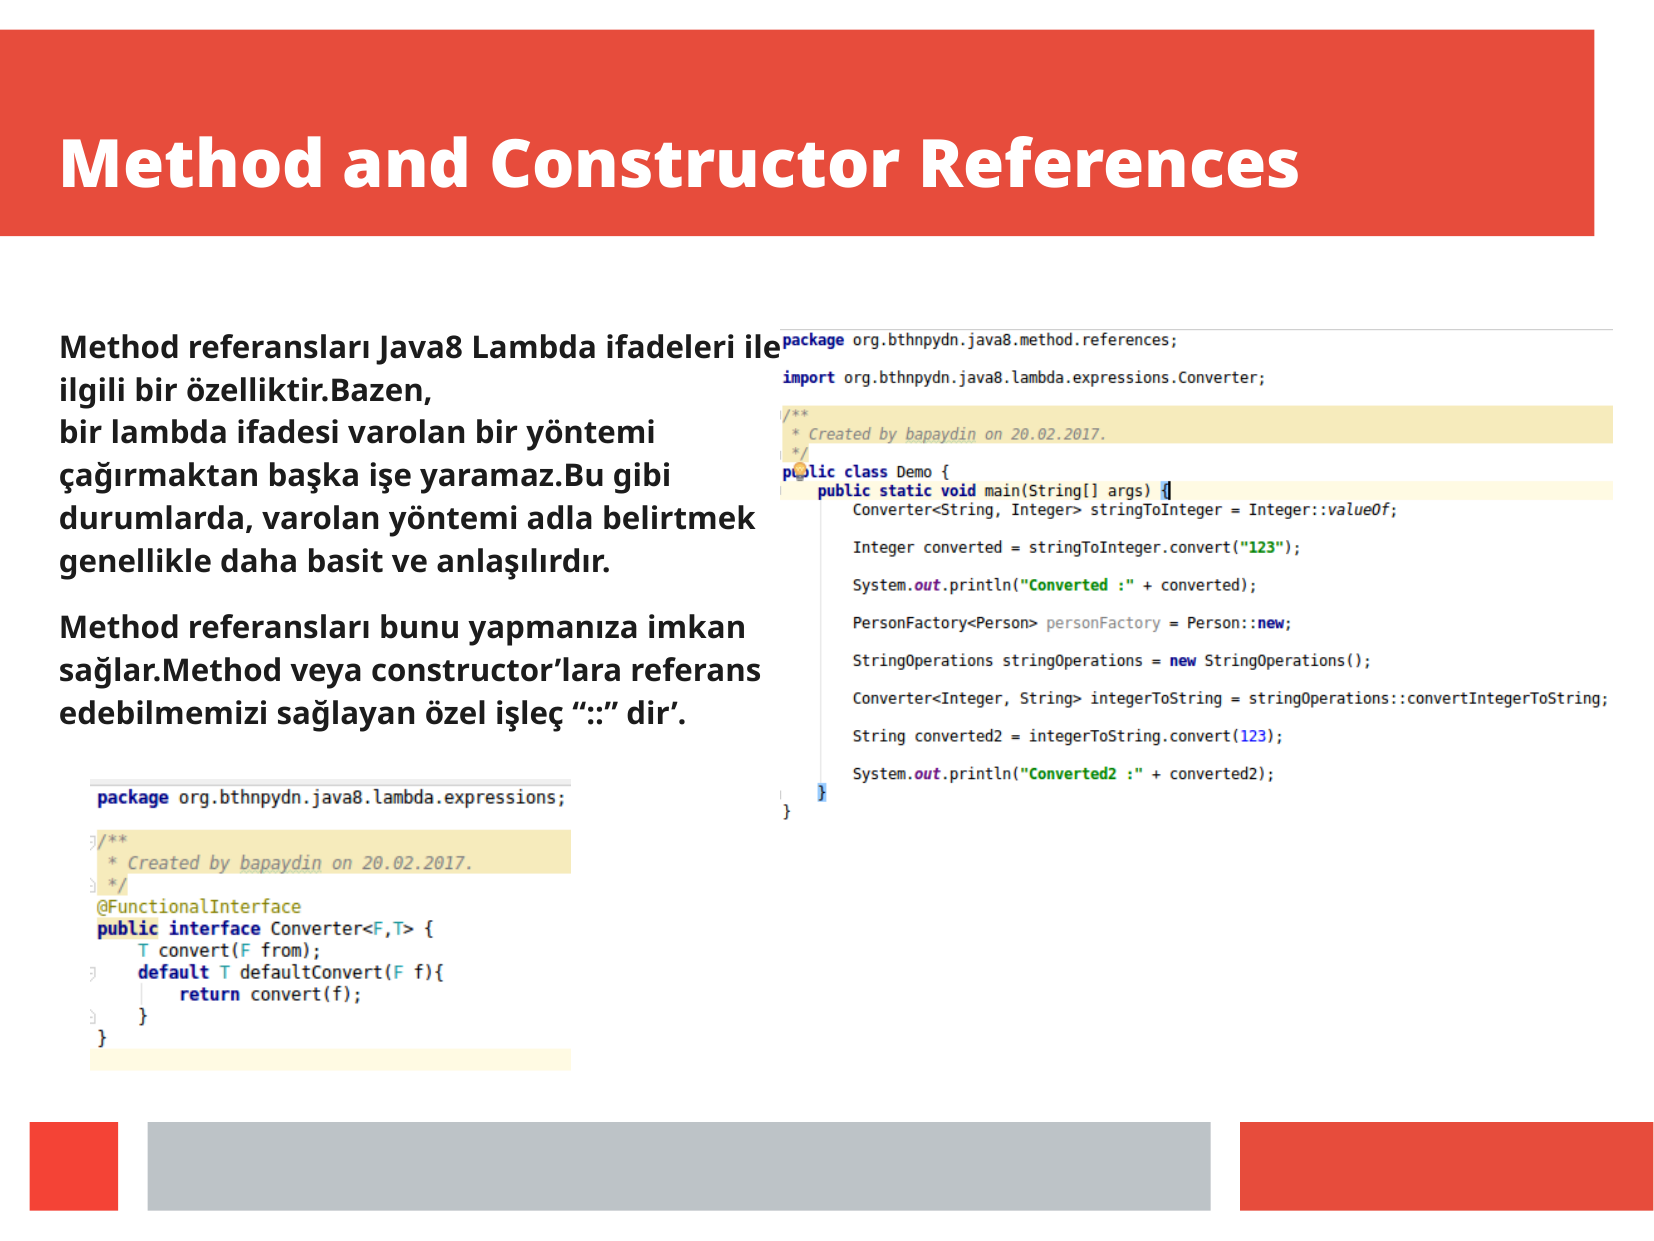

# Method and Constructor References
Method referansları Java8 Lambda ifadeleri ile ilgili bir özelliktir.Bazen,
bir lambda ifadesi varolan bir yöntemi çağırmaktan başka işe yaramaz.Bu gibi durumlarda, varolan yöntemi adla belirtmek genellikle daha basit ve anlaşılırdır.
Method referansları bunu yapmanıza imkan sağlar.Method veya constructor’lara referans edebilmemizi sağlayan özel işleç “::” dir’.